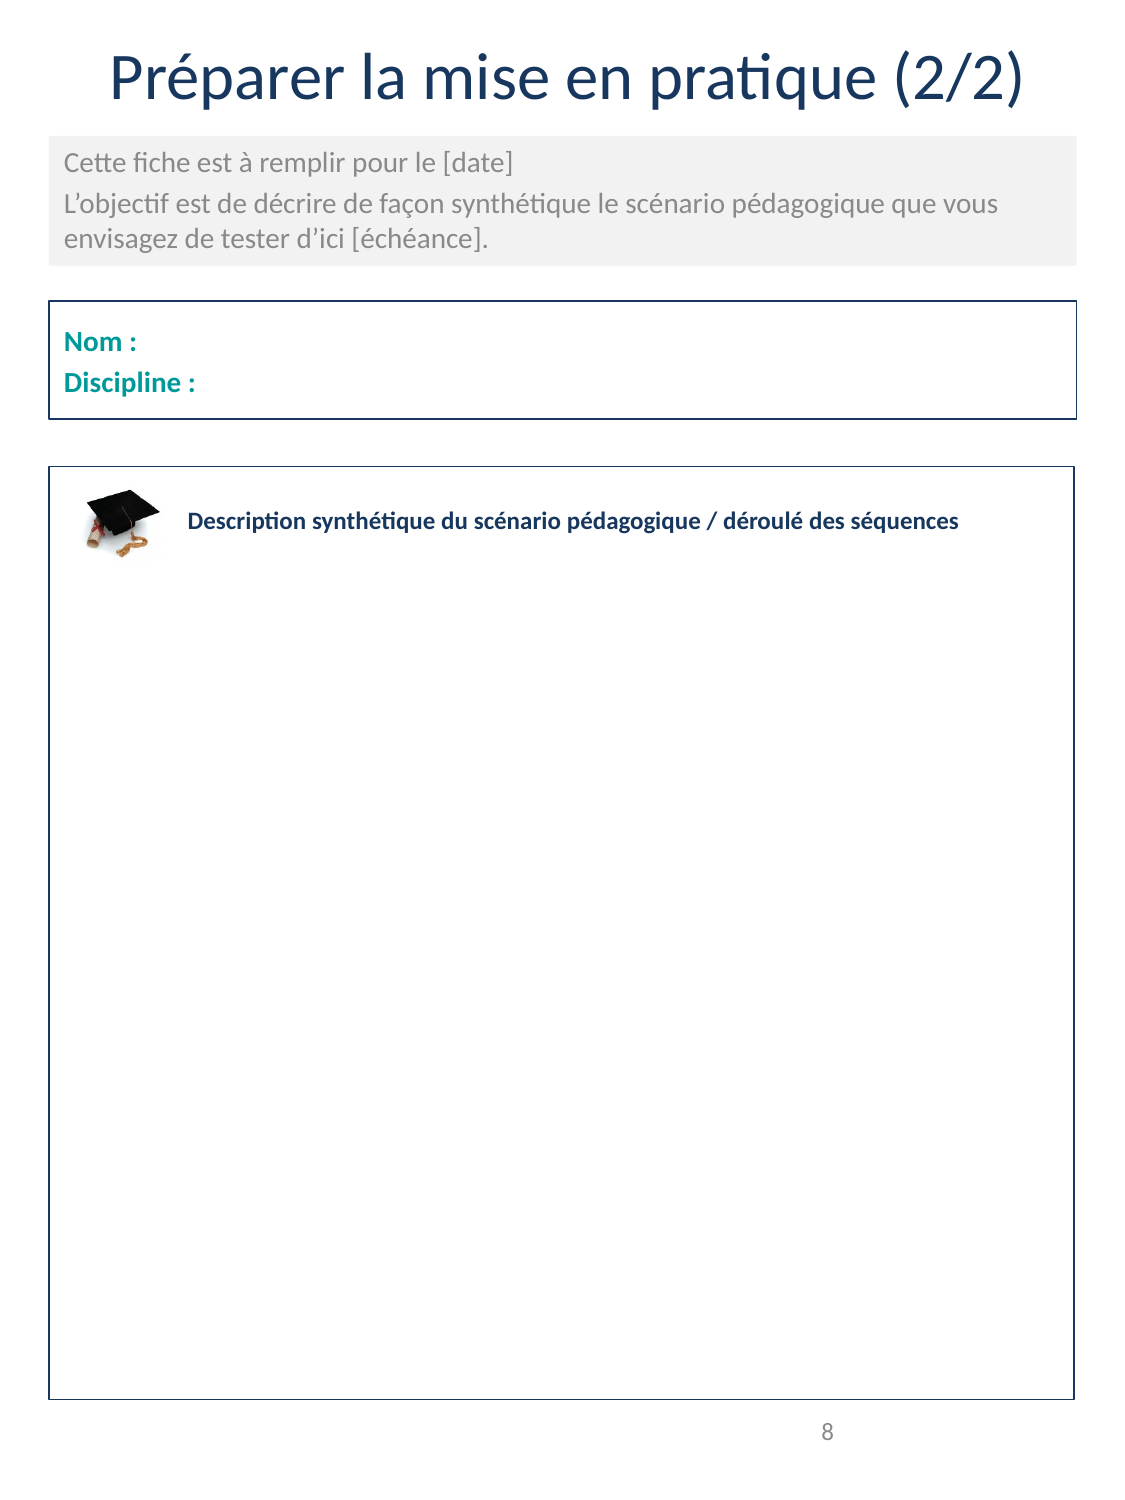

# Préparer la mise en pratique (2/2)
Cette fiche est à remplir pour le [date]
L’objectif est de décrire de façon synthétique le scénario pédagogique que vous envisagez de tester d’ici [échéance].
Nom :
Discipline :
Description synthétique du scénario pédagogique / déroulé des séquences